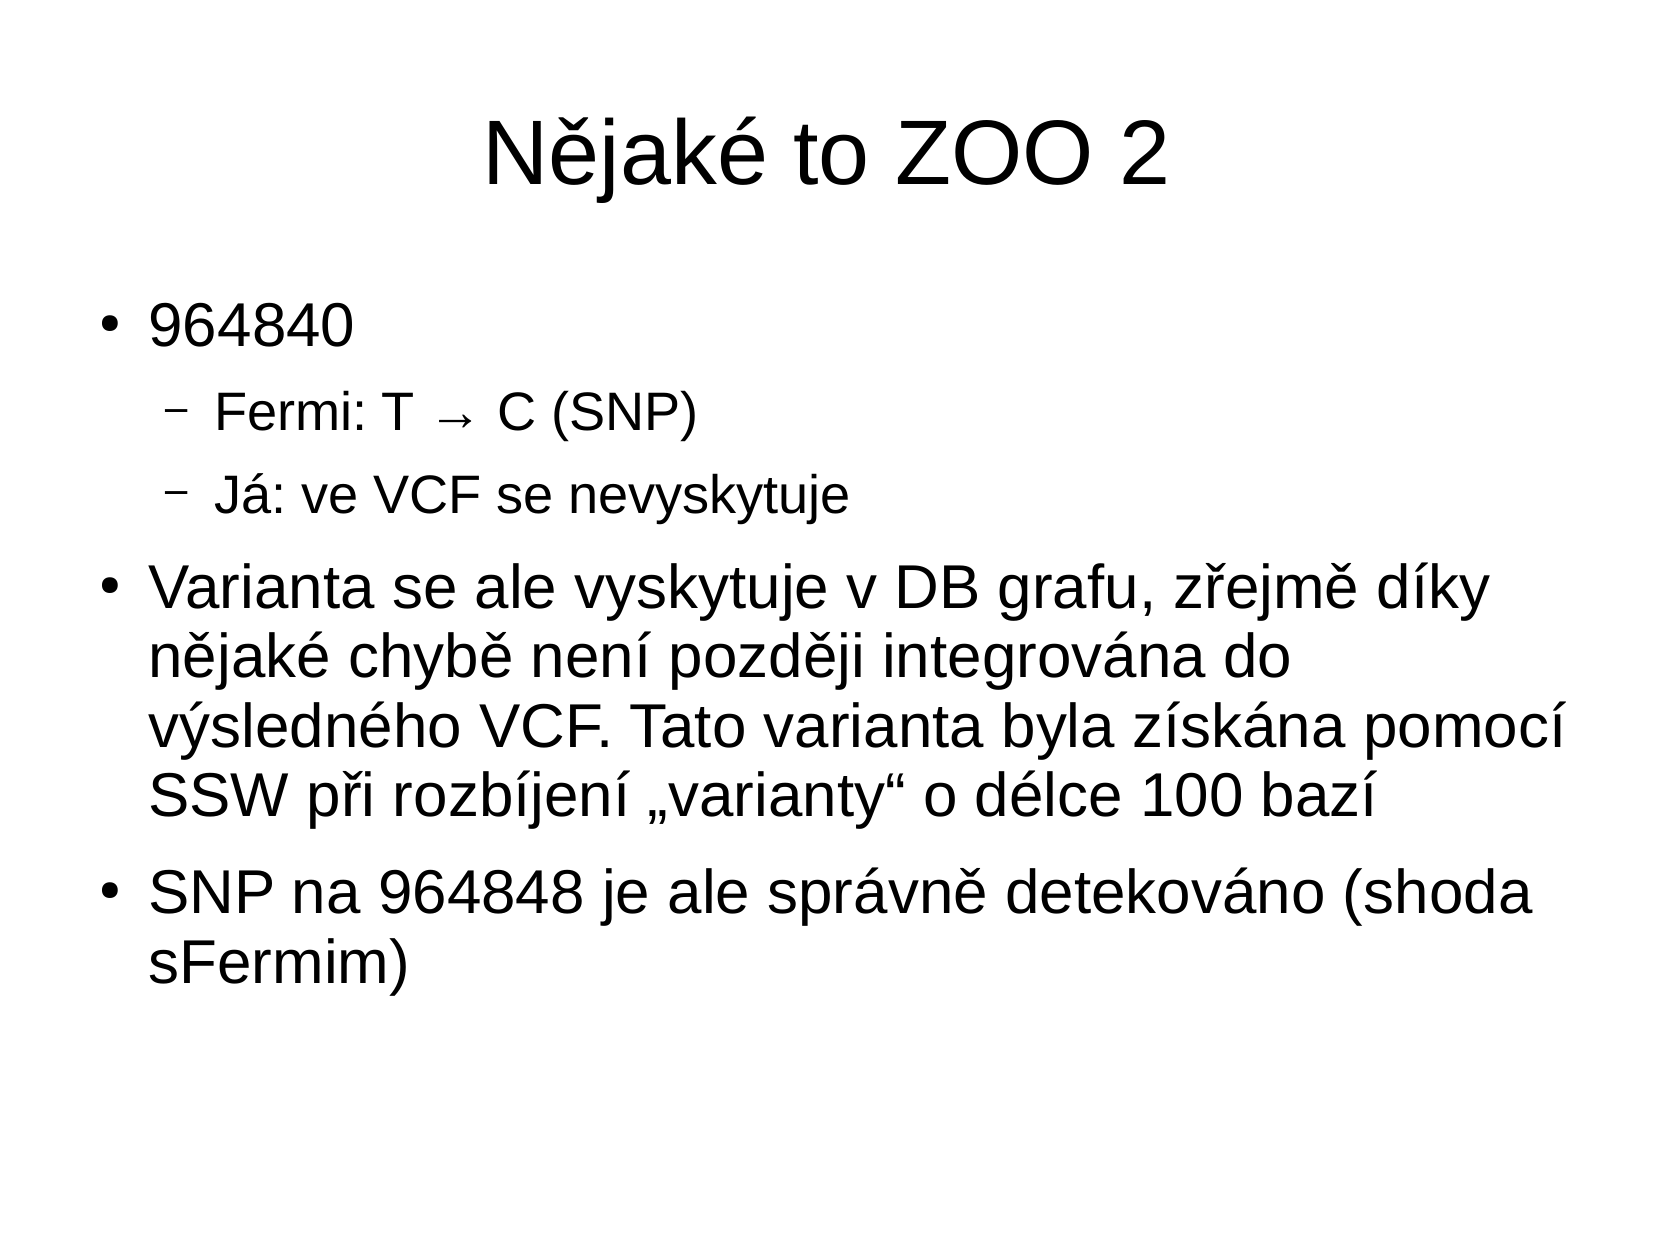

# Nějaké to ZOO 2
964840
Fermi: T → C (SNP)
Já: ve VCF se nevyskytuje
Varianta se ale vyskytuje v DB grafu, zřejmě díky nějaké chybě není později integrována do výsledného VCF. Tato varianta byla získána pomocí SSW při rozbíjení „varianty“ o délce 100 bazí
SNP na 964848 je ale správně detekováno (shoda sFermim)